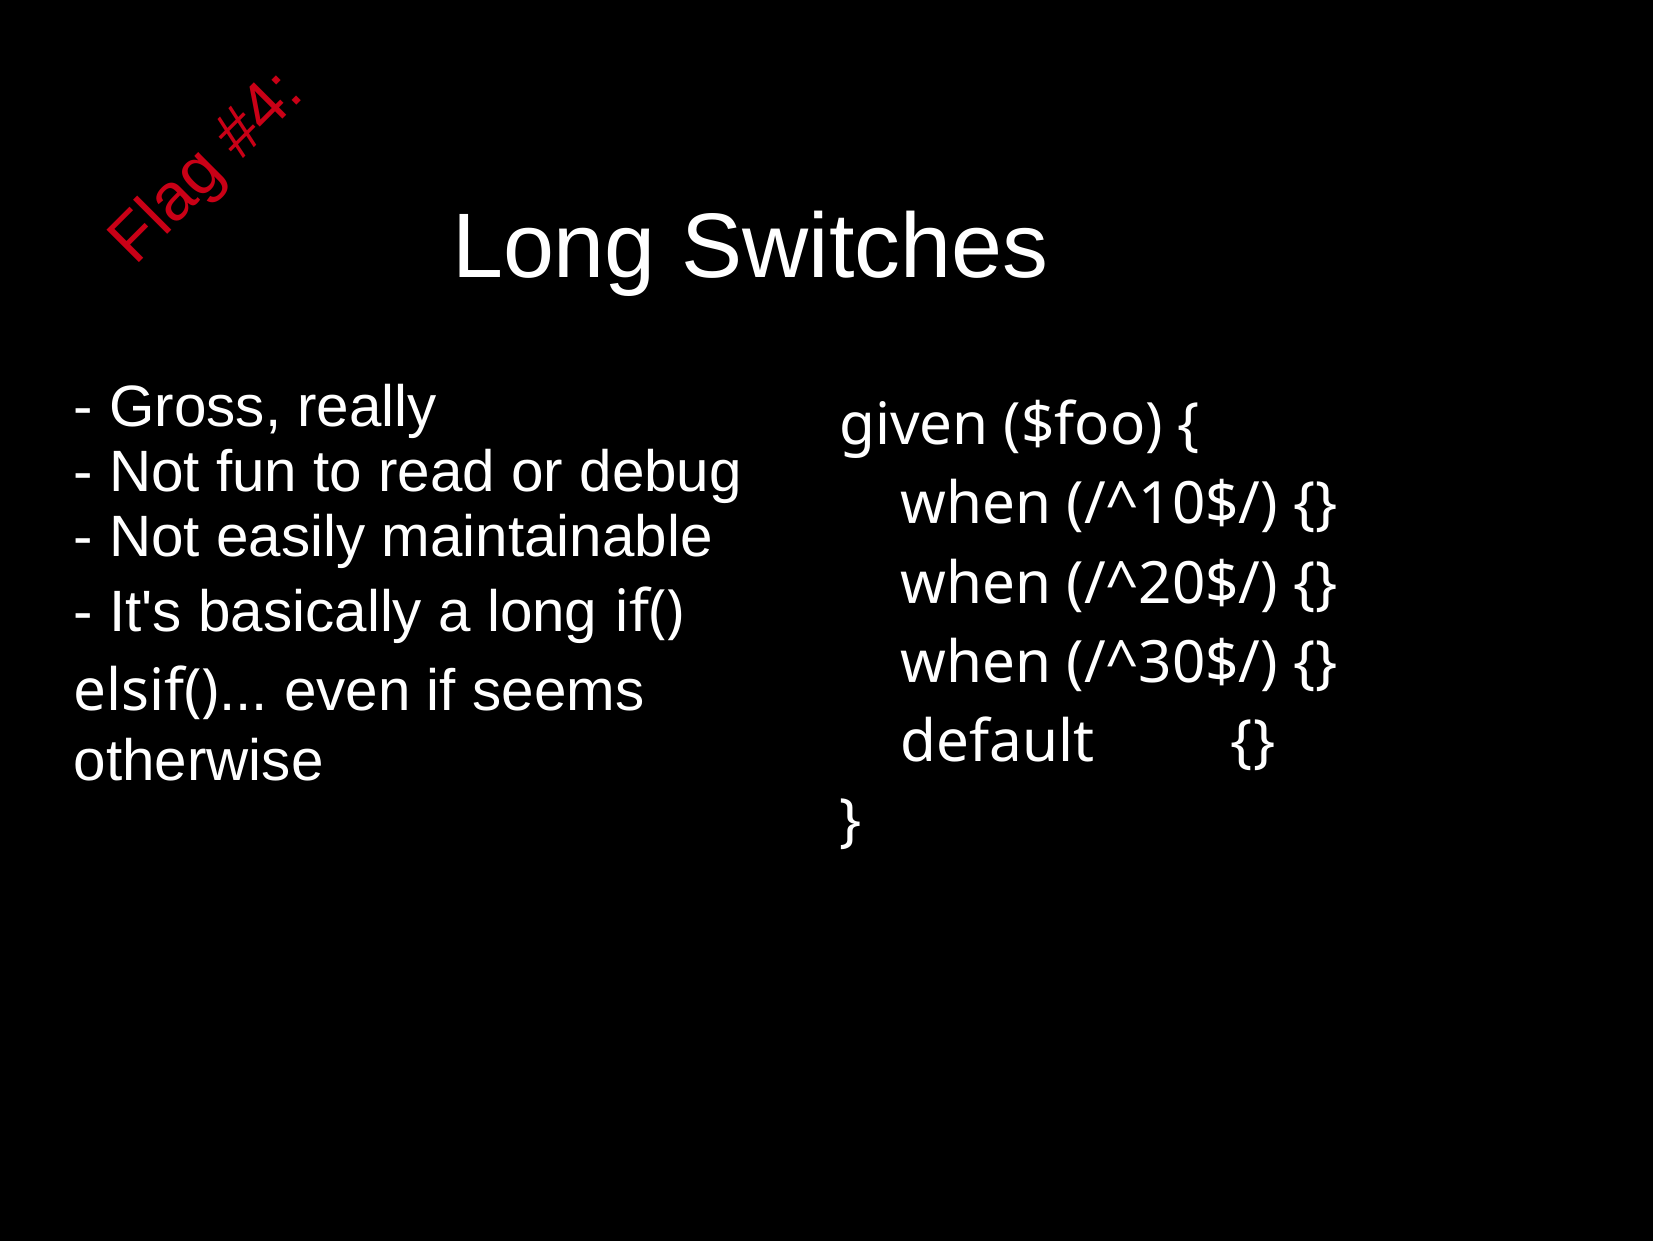

Flag #4:
Long Switches
- Gross, really
- Not fun to read or debug
- Not easily maintainable
- It's basically a long if() elsif()... even if seems otherwise
given ($foo) {
 when (/^10$/) {}
 when (/^20$/) {}
 when (/^30$/) {}
 default {}
}